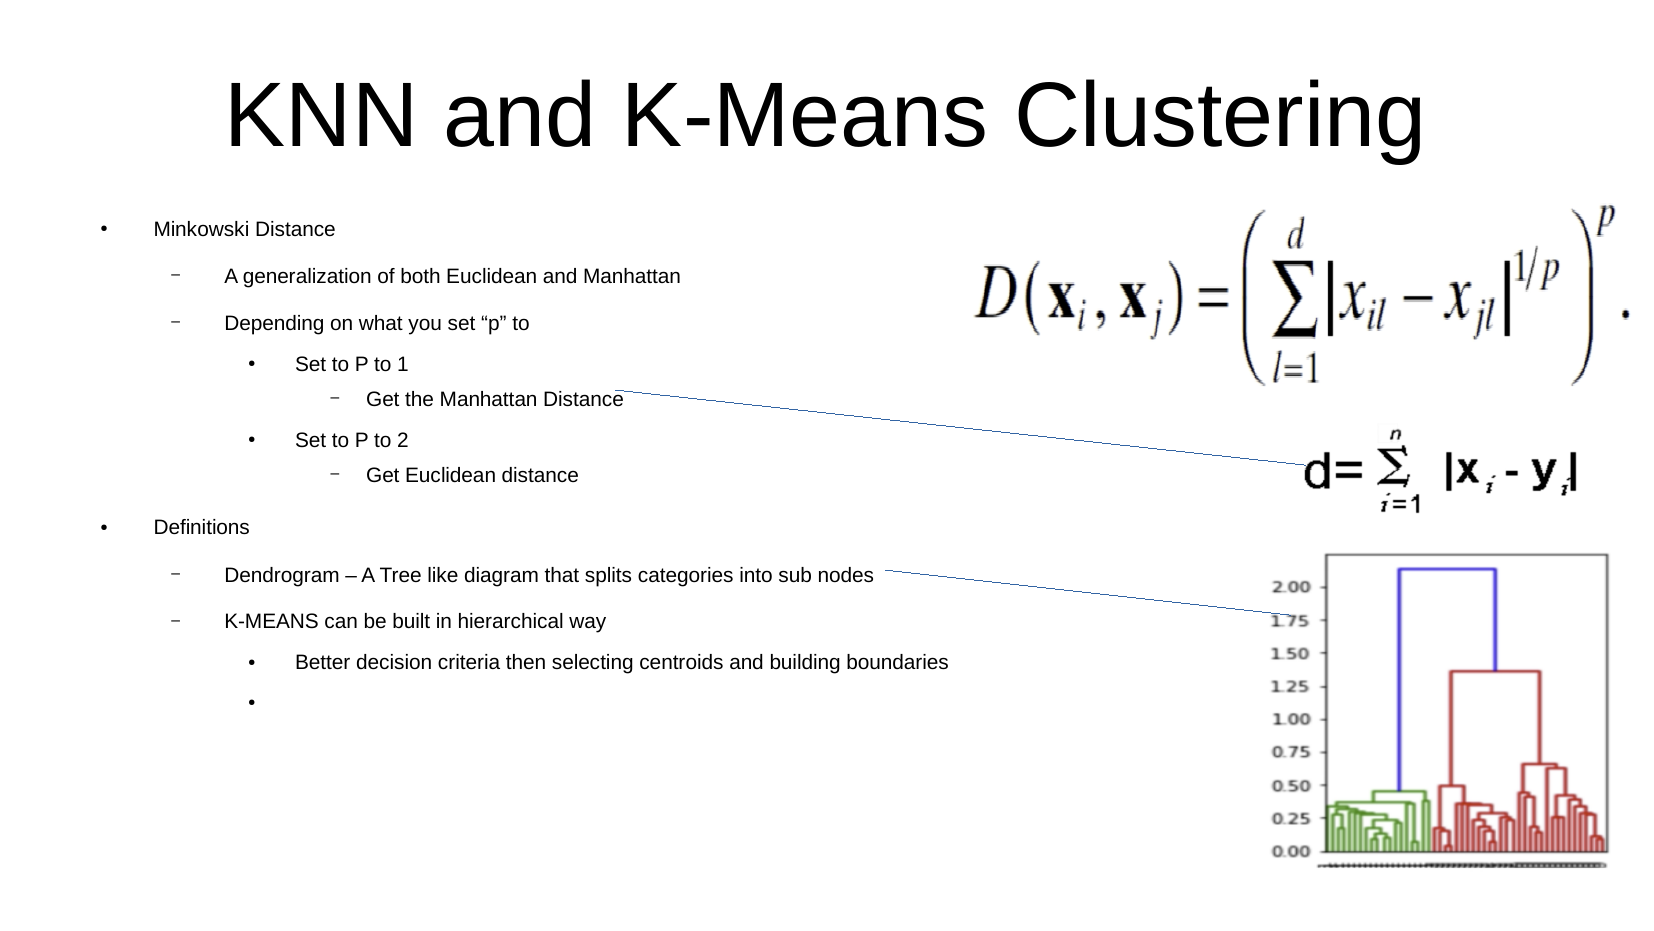

# KNN and K-Means Clustering
Minkowski Distance
A generalization of both Euclidean and Manhattan
Depending on what you set “p” to
Set to P to 1
Get the Manhattan Distance
Set to P to 2
Get Euclidean distance
Definitions
Dendrogram – A Tree like diagram that splits categories into sub nodes
K-MEANS can be built in hierarchical way
Better decision criteria then selecting centroids and building boundaries